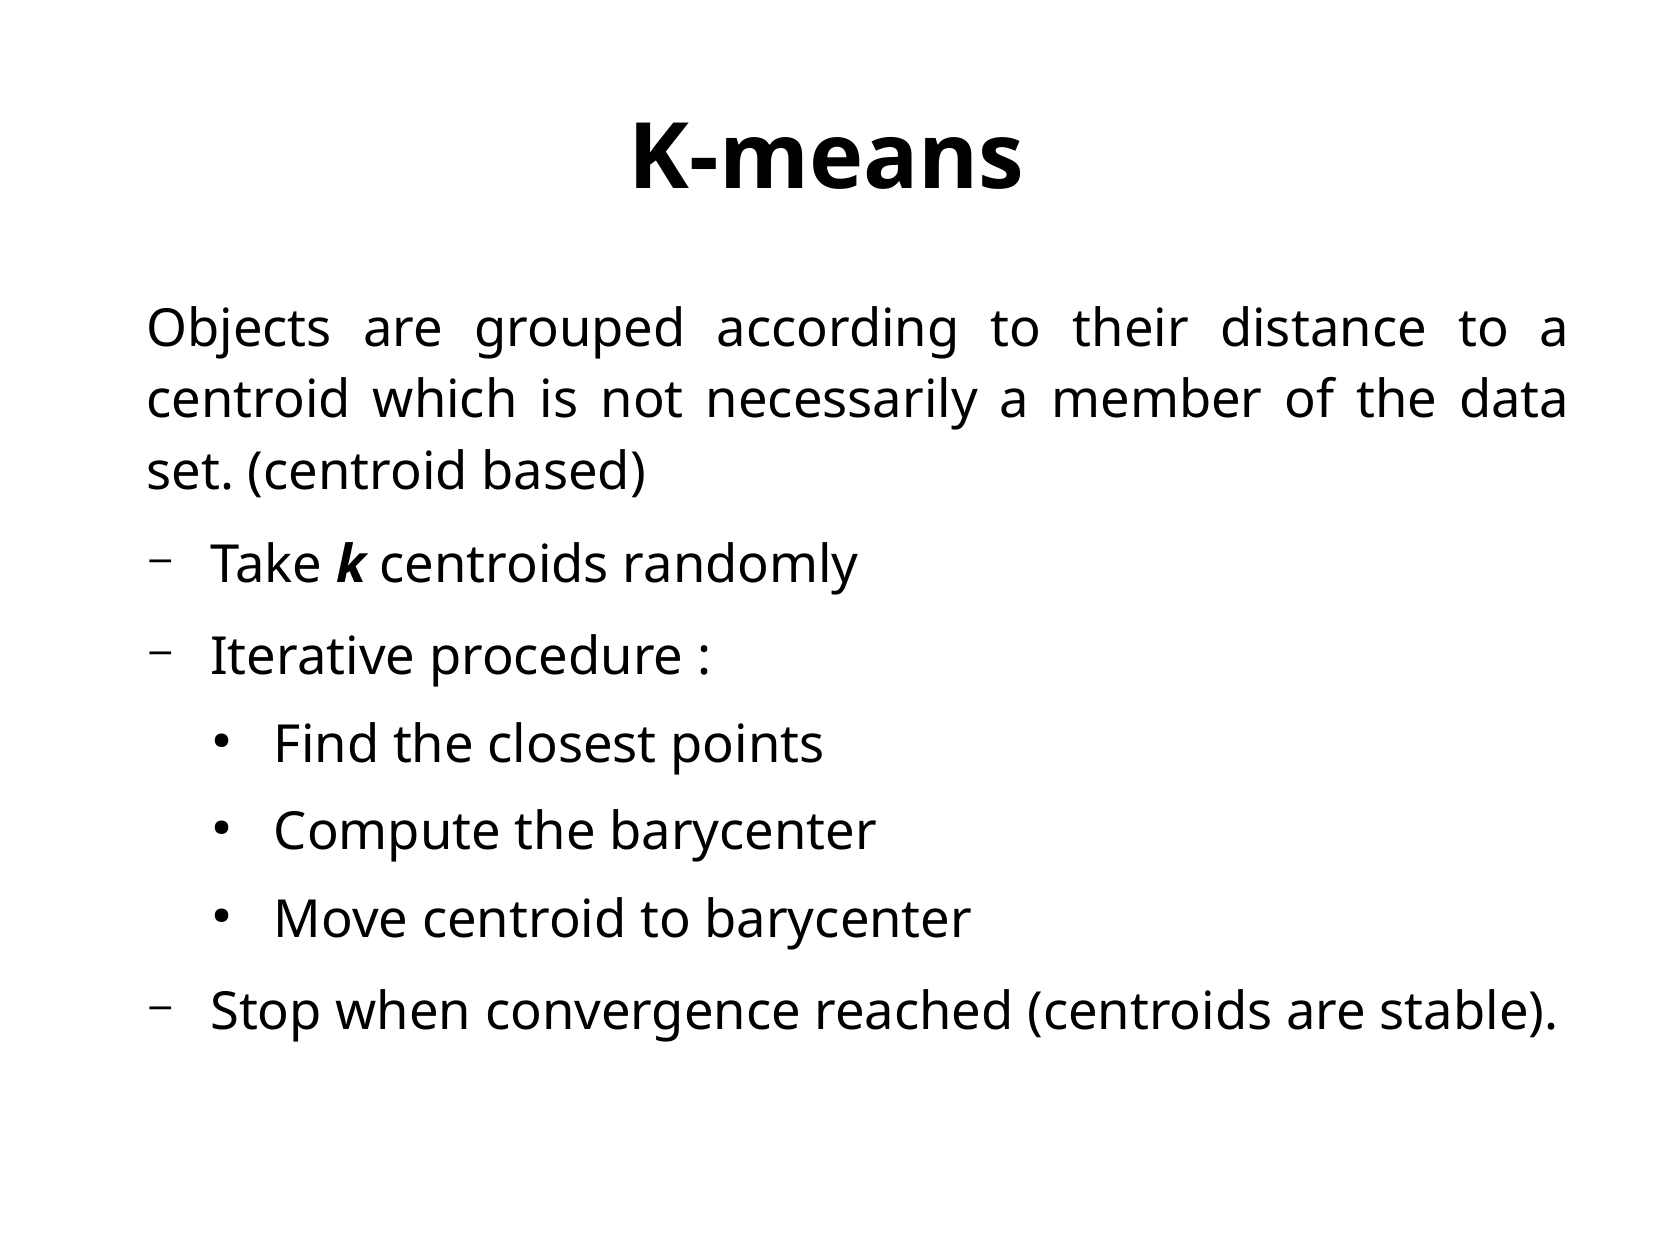

# K-means
Objects are grouped according to their distance to a centroid which is not necessarily a member of the data set. (centroid based)
Take k centroids randomly
Iterative procedure :
Find the closest points
Compute the barycenter
Move centroid to barycenter
Stop when convergence reached (centroids are stable).